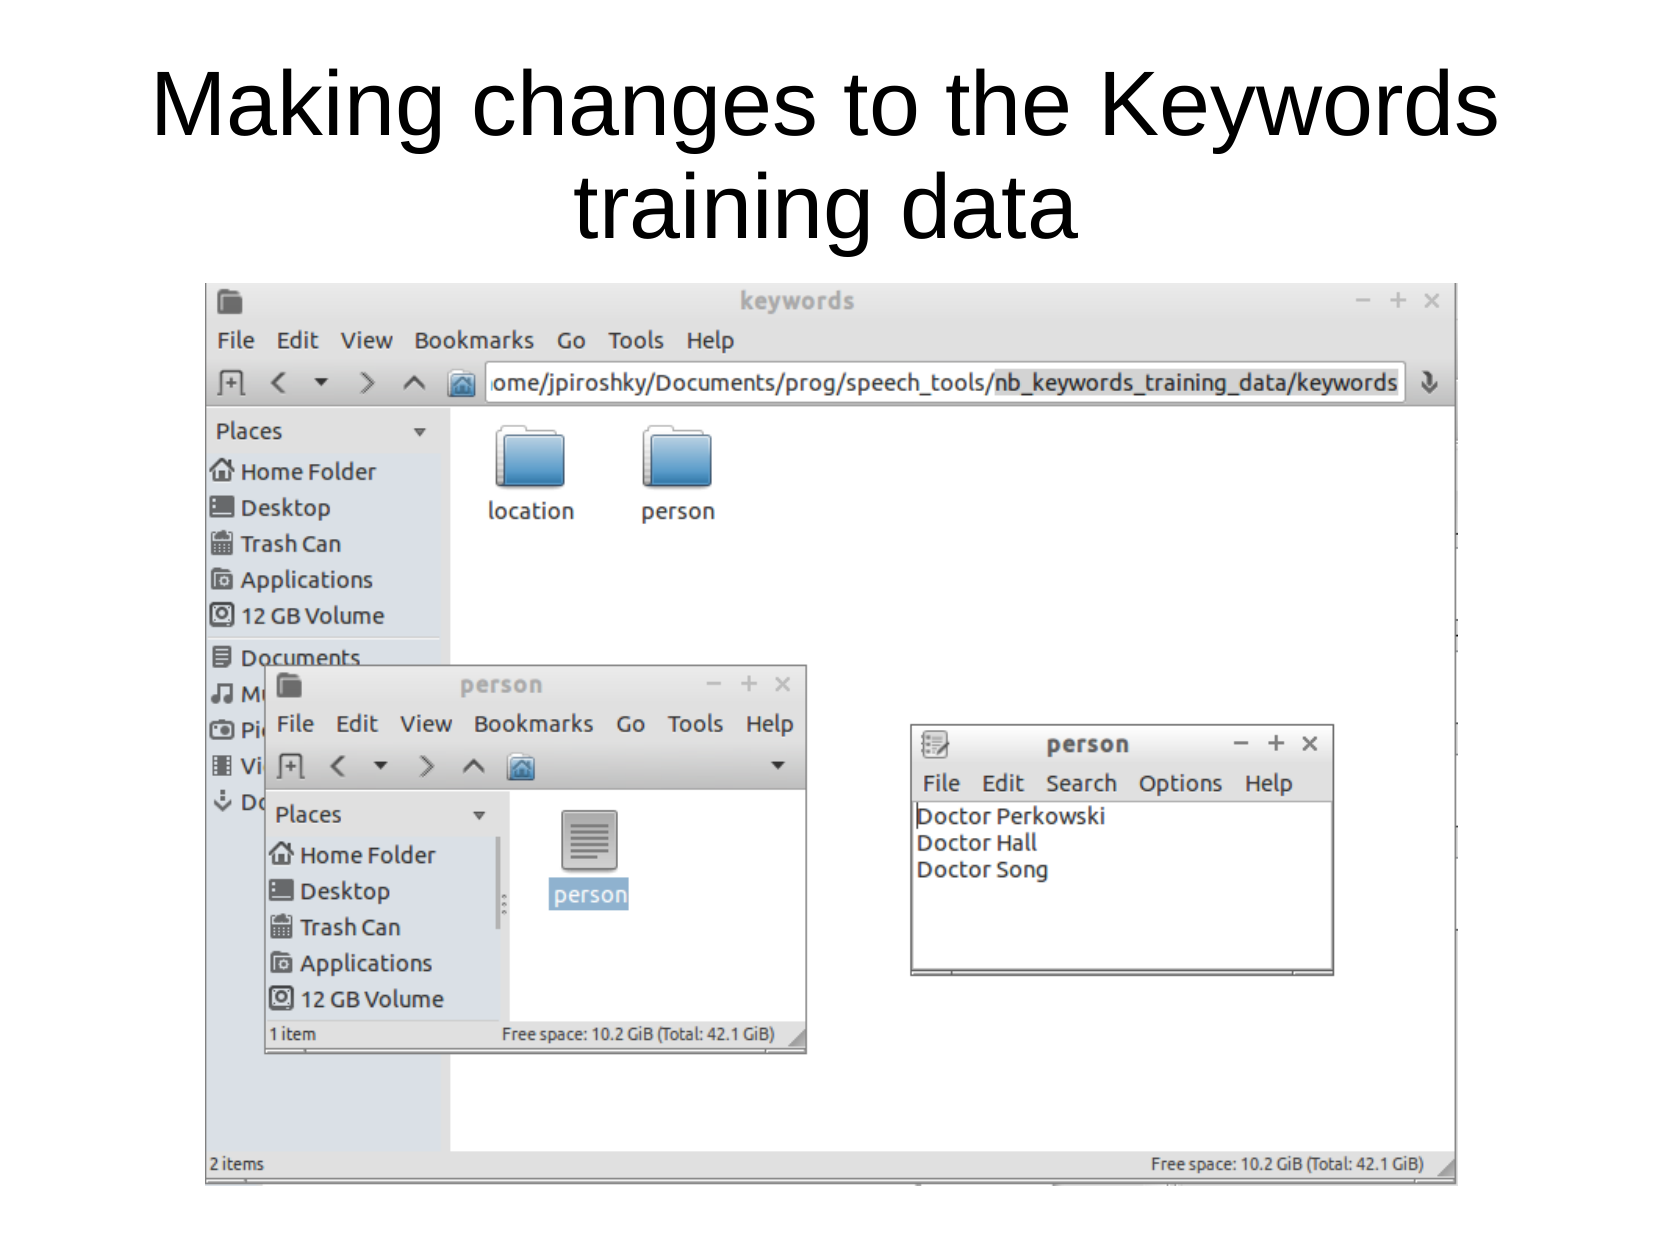

# Making changes to the Keywords training data